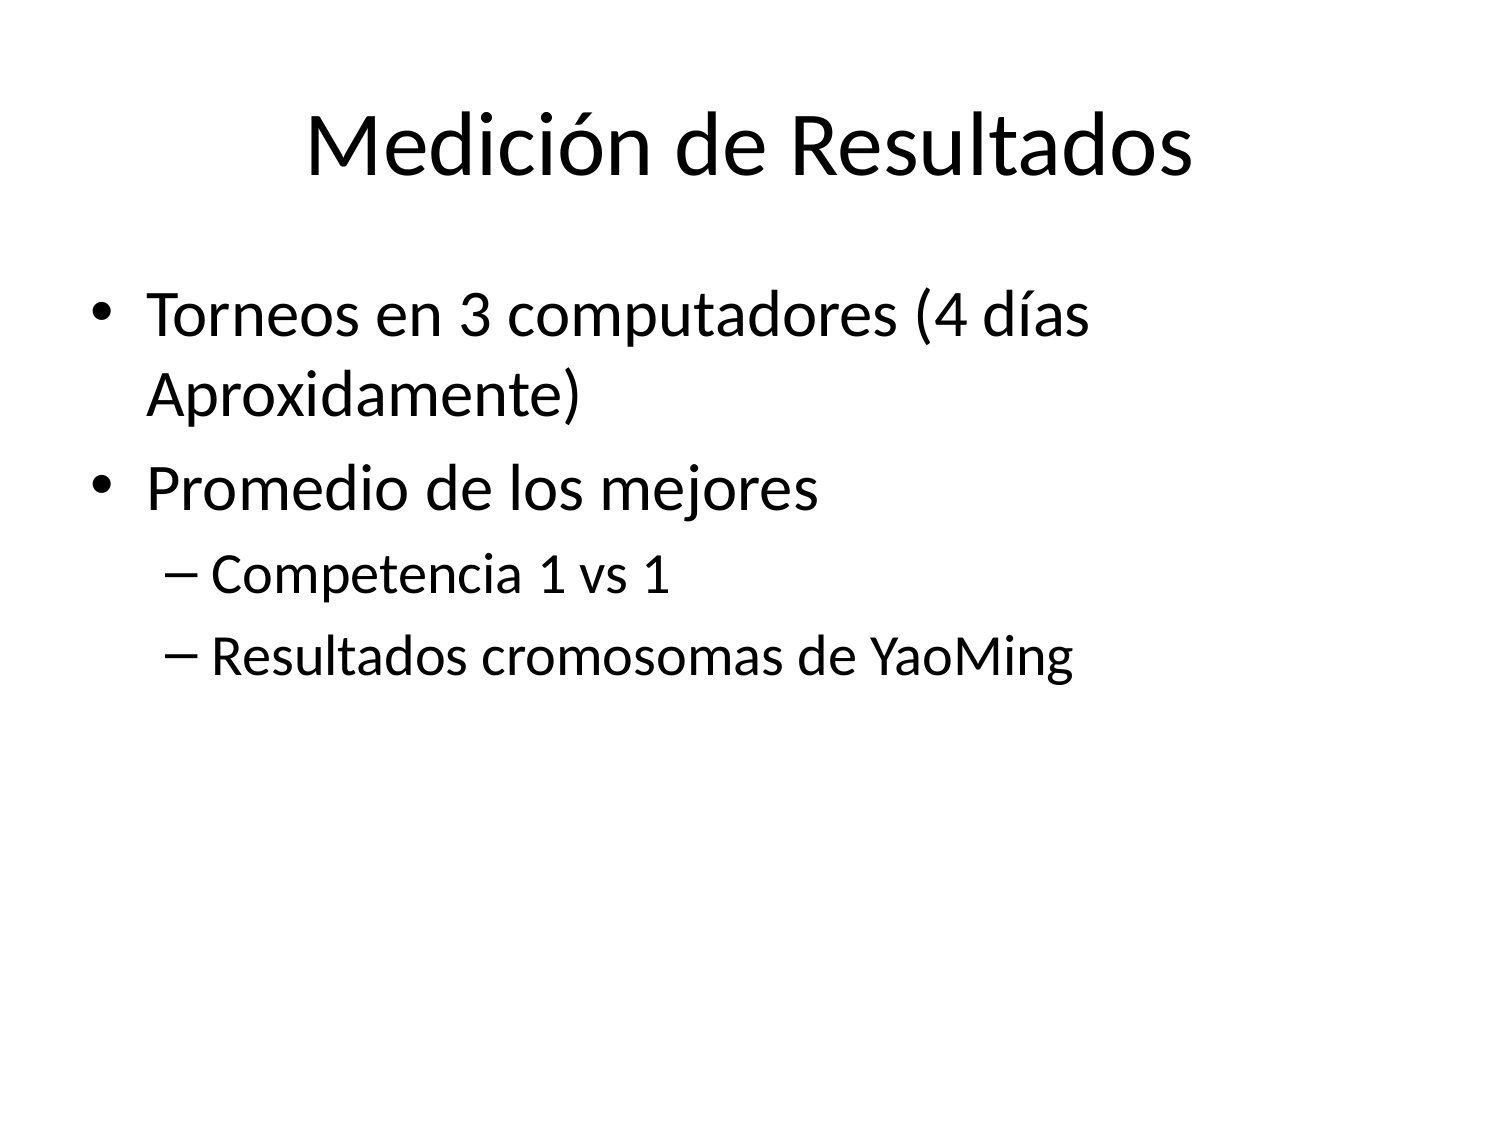

# Medición de Resultados
Torneos en 3 computadores (4 días Aproxidamente)
Promedio de los mejores
Competencia 1 vs 1
Resultados cromosomas de YaoMing